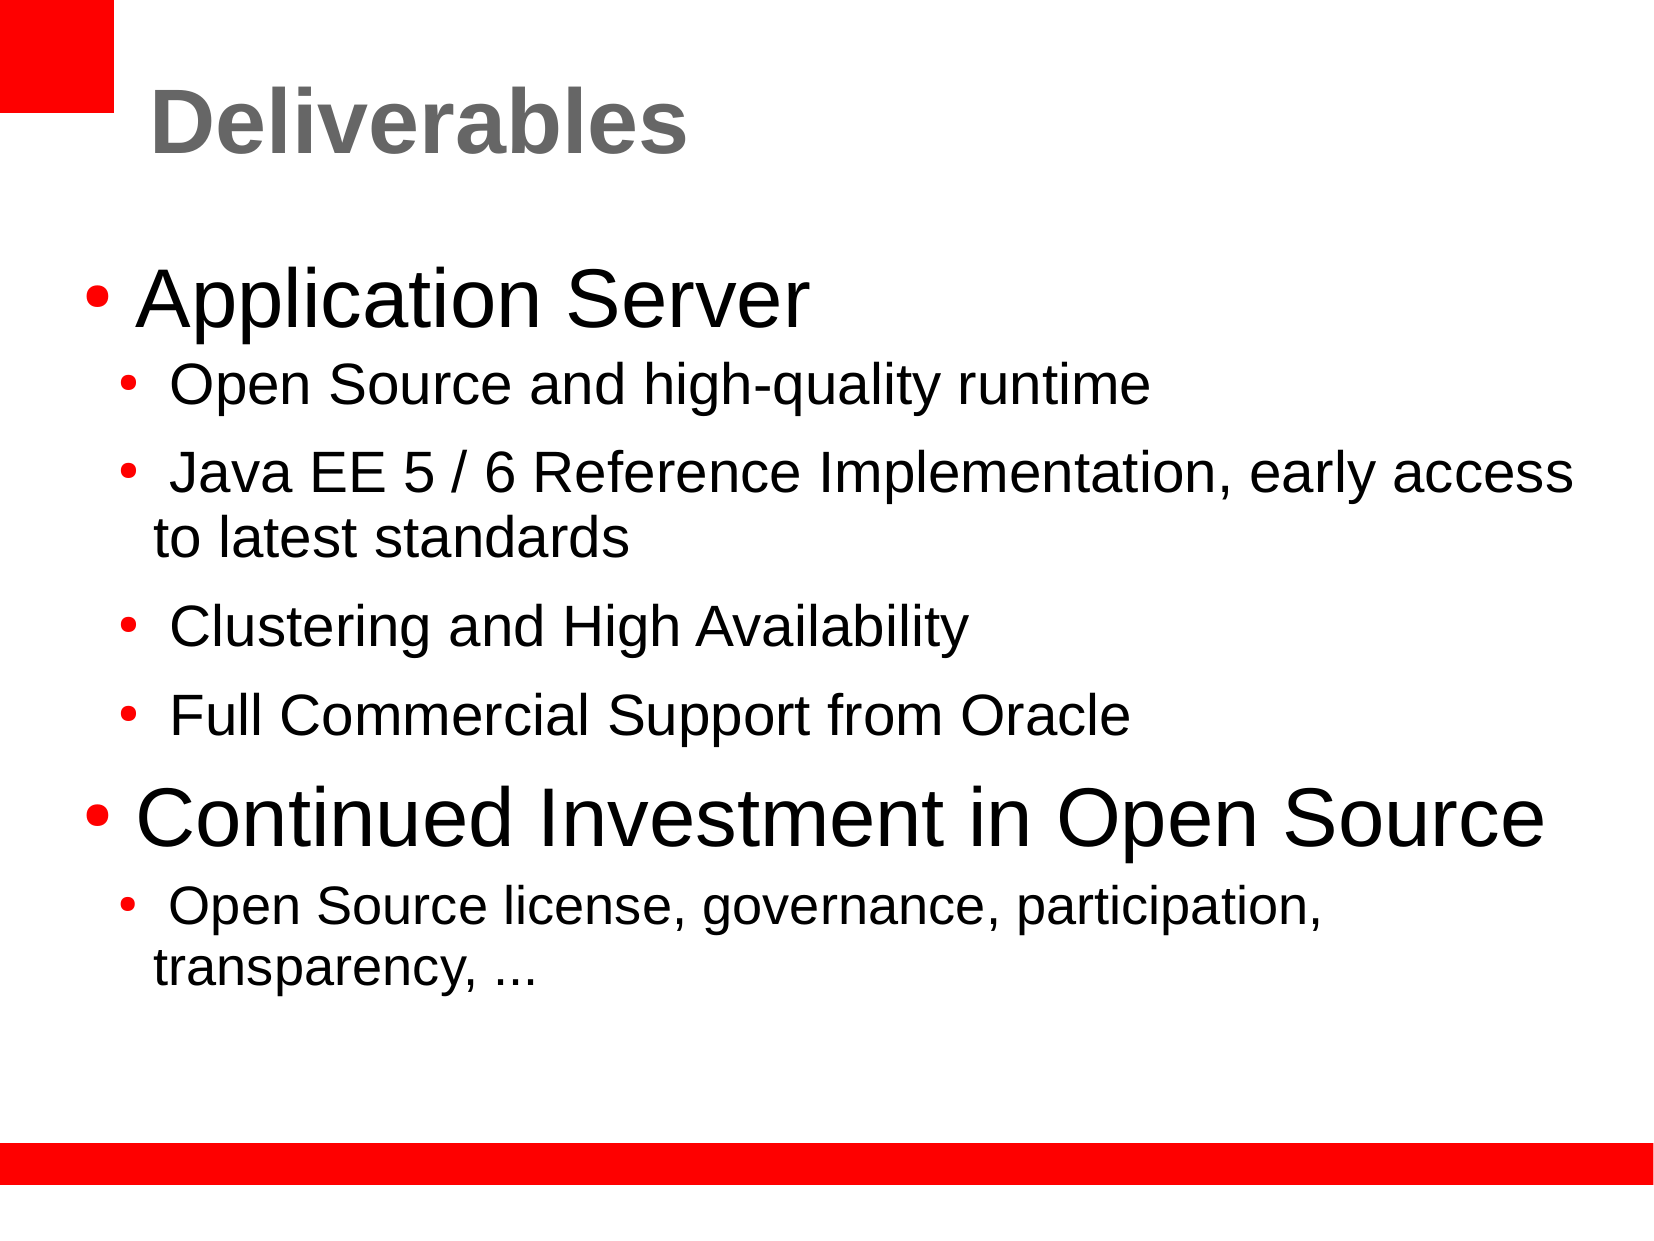

# Deliverables
 Application Server
 Open Source and high-quality runtime
 Java EE 5 / 6 Reference Implementation, early access to latest standards
 Clustering and High Availability
 Full Commercial Support from Oracle
 Continued Investment in Open Source
 Open Source license, governance, participation, transparency, ...